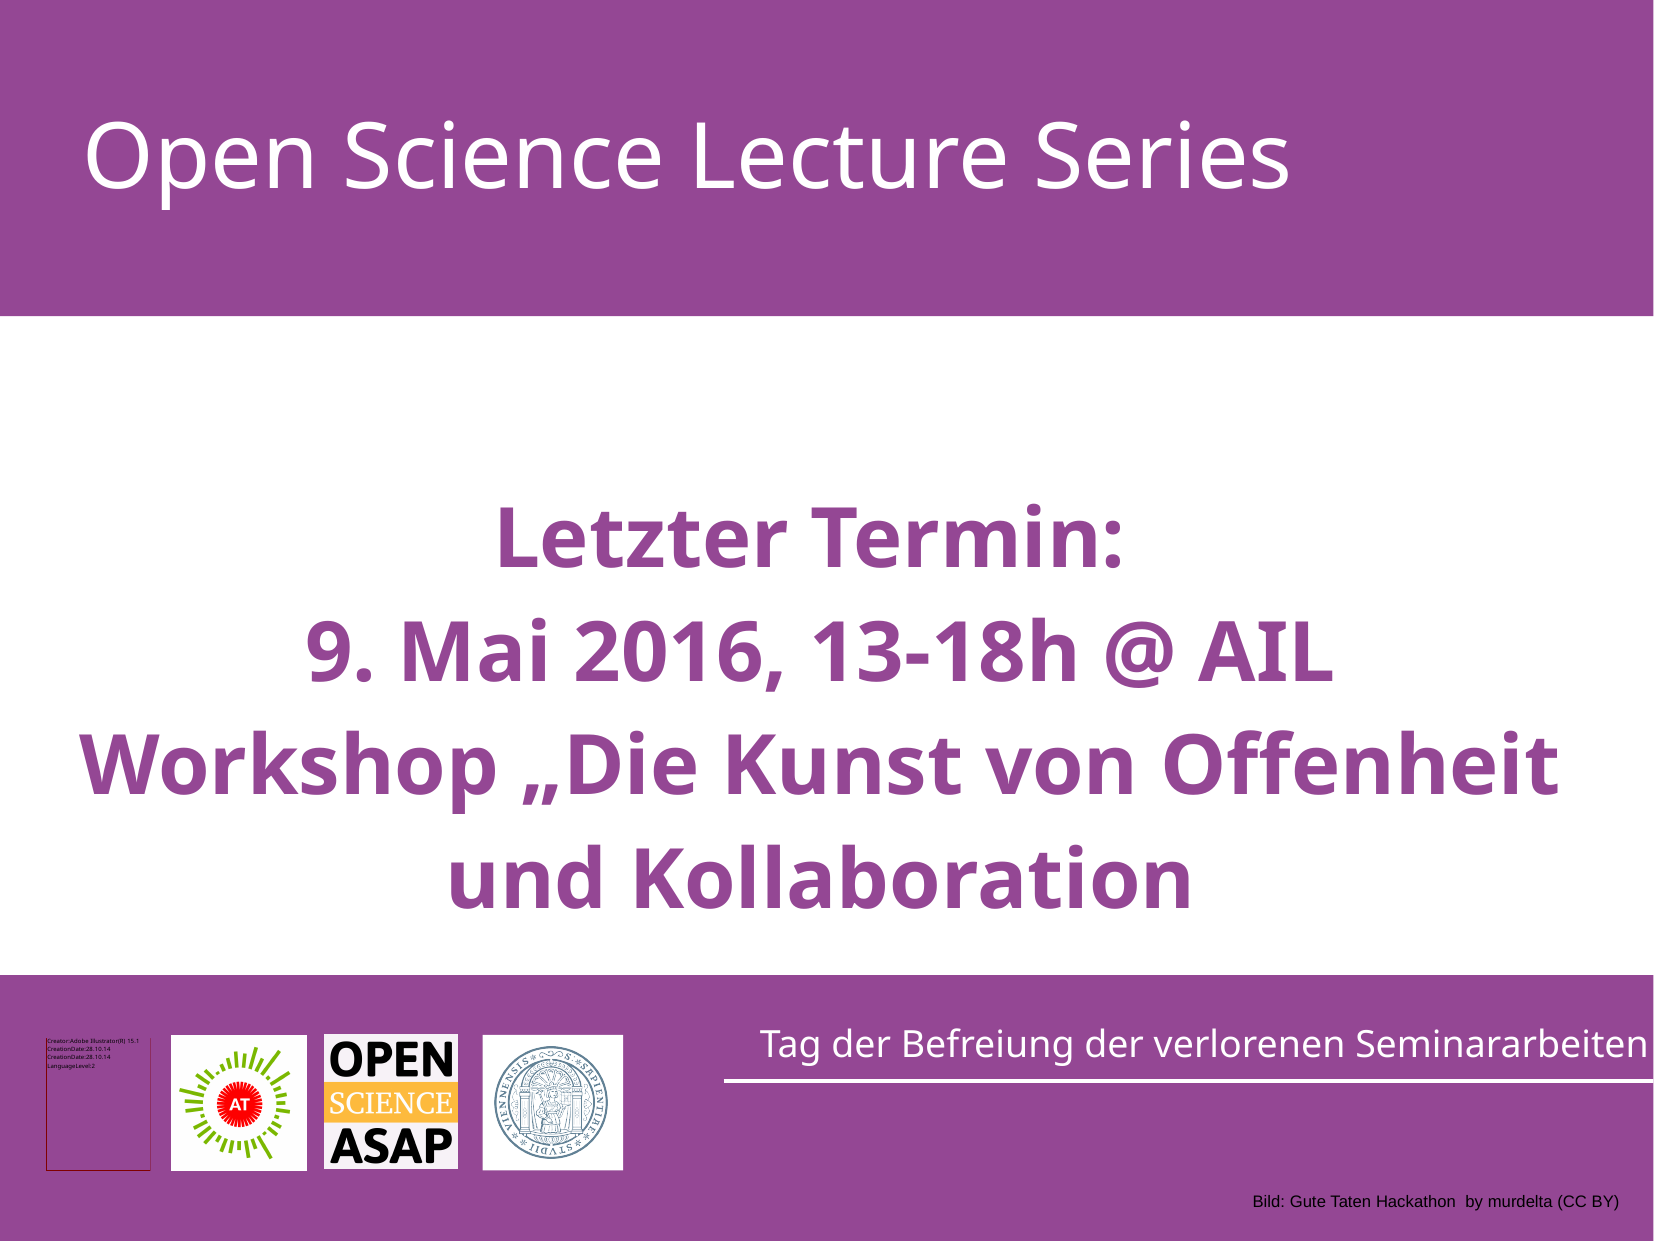

# Open Science Lecture Series
Letzter Termin:
9. Mai 2016, 13-18h @ AIL
Workshop „Die Kunst von Offenheit und Kollaboration
Tag der Befreiung der verlorenen Seminararbeiten
Bild: Gute Taten Hackathon by murdelta (CC BY)